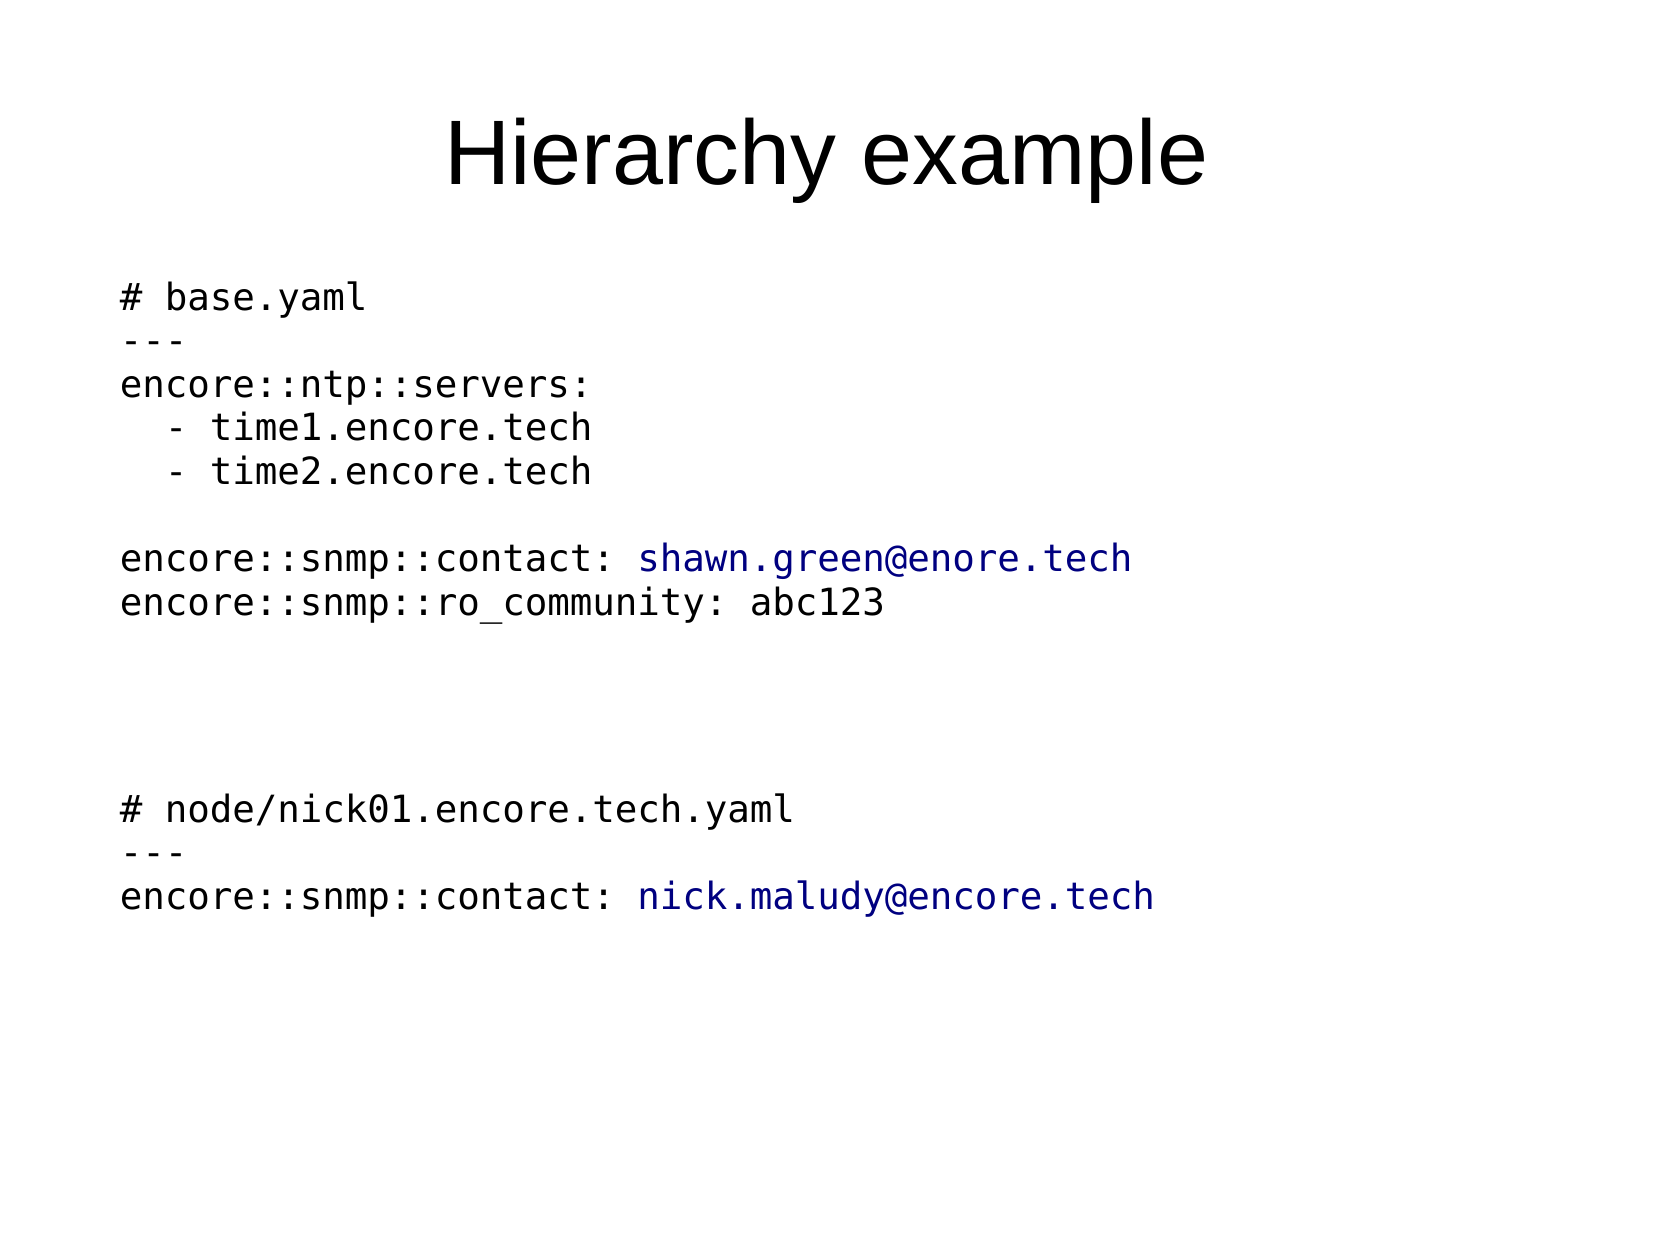

# Hierarchy example
# base.yaml
---
encore::ntp::servers:
 - time1.encore.tech
 - time2.encore.tech
encore::snmp::contact: shawn.green@enore.tech
encore::snmp::ro_community: abc123
# node/nick01.encore.tech.yaml
---
encore::snmp::contact: nick.maludy@encore.tech